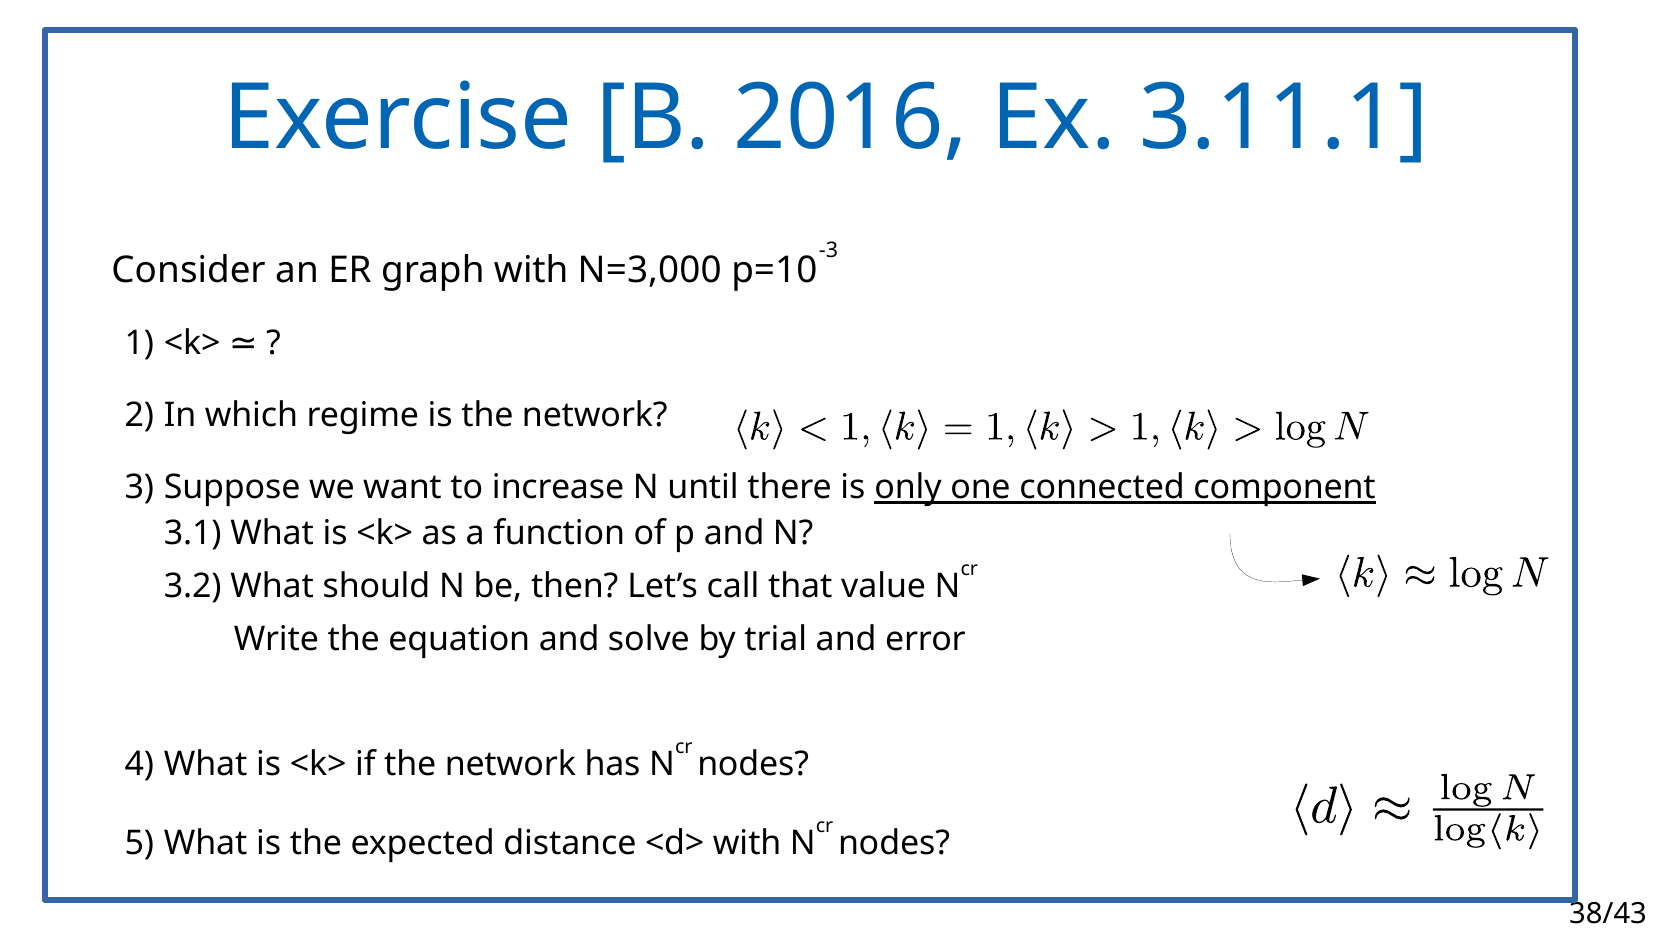

# Exercise [B. 2016, Ex. 3.11.1]
Consider an ER graph with N=3,000 p=10-3
<k> ≃ ?
In which regime is the network?
Suppose we want to increase N until there is only one connected component
3.1) What is <k> as a function of p and N?
3.2) What should N be, then? Let’s call that value Ncr
 Write the equation and solve by trial and error
What is <k> if the network has Ncr nodes?
What is the expected distance <d> with Ncr nodes?
38